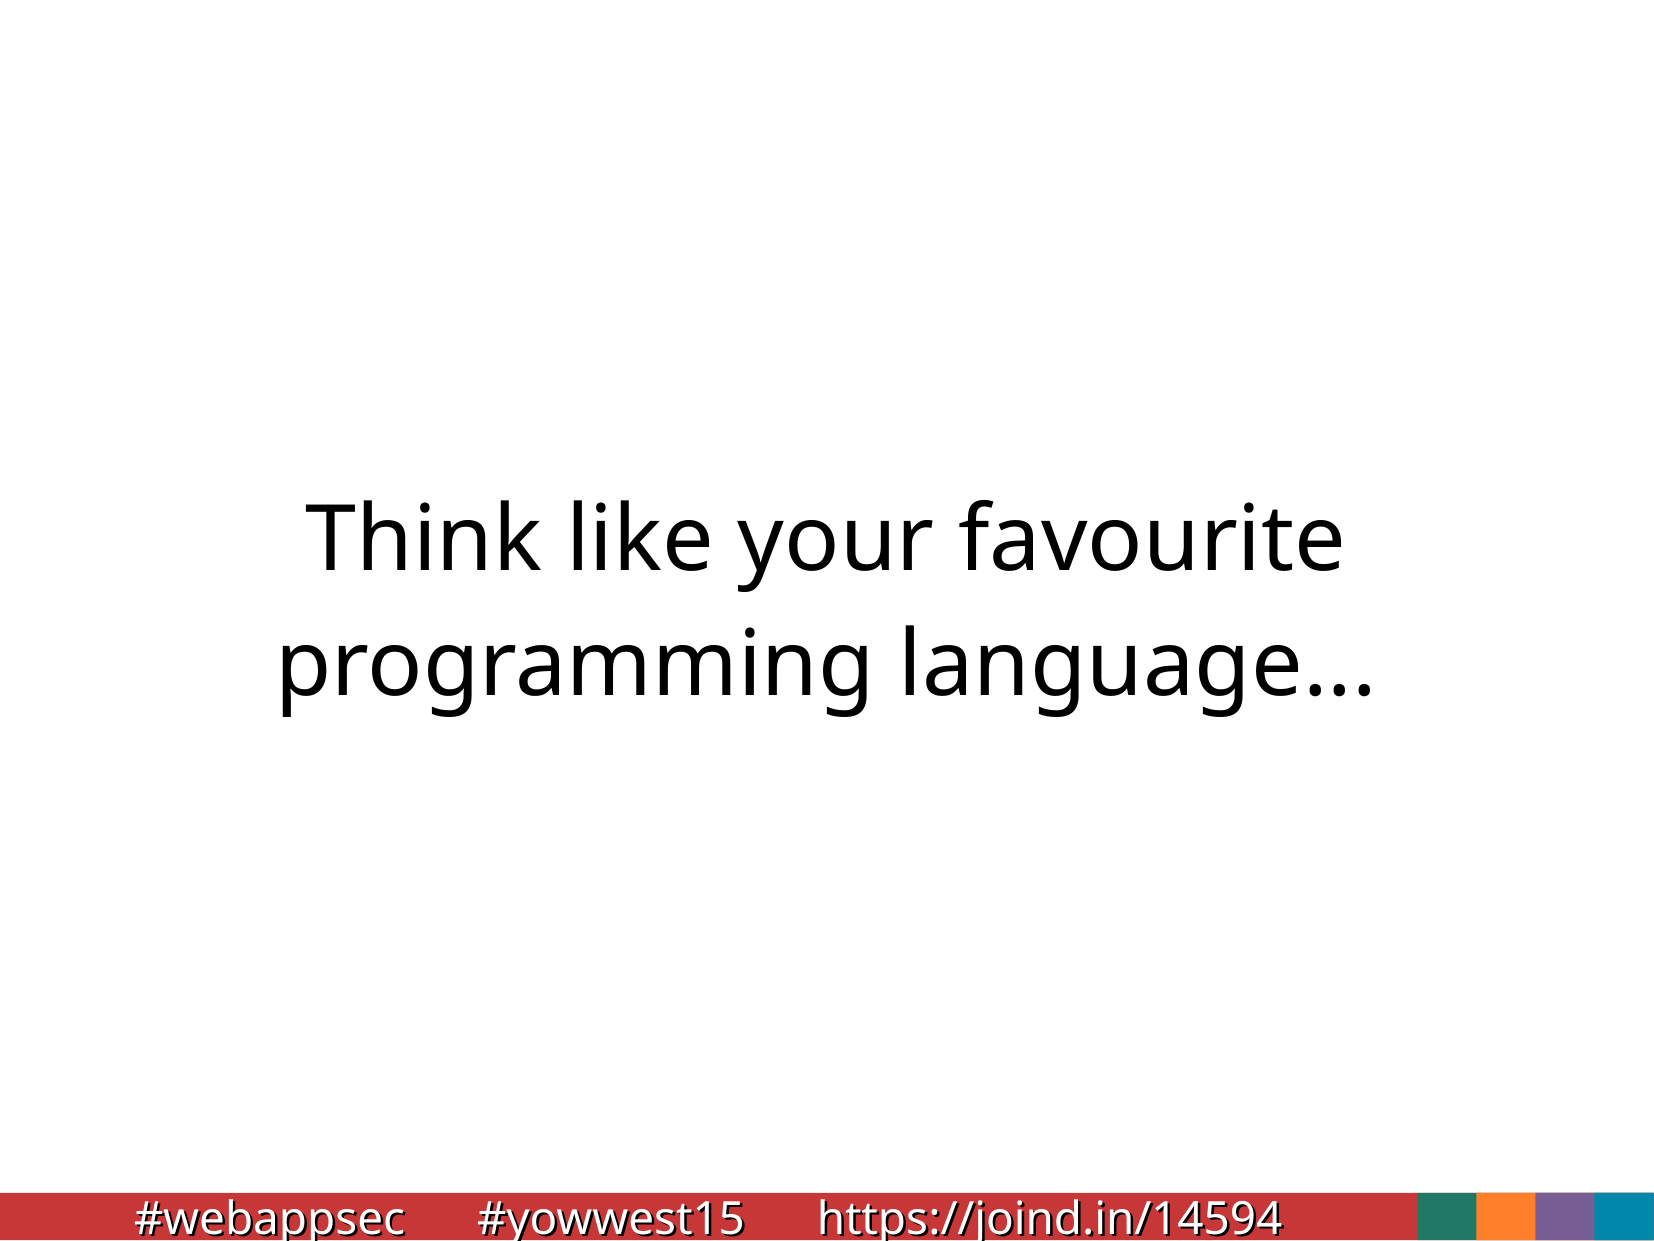

# Think like your favourite programming language...